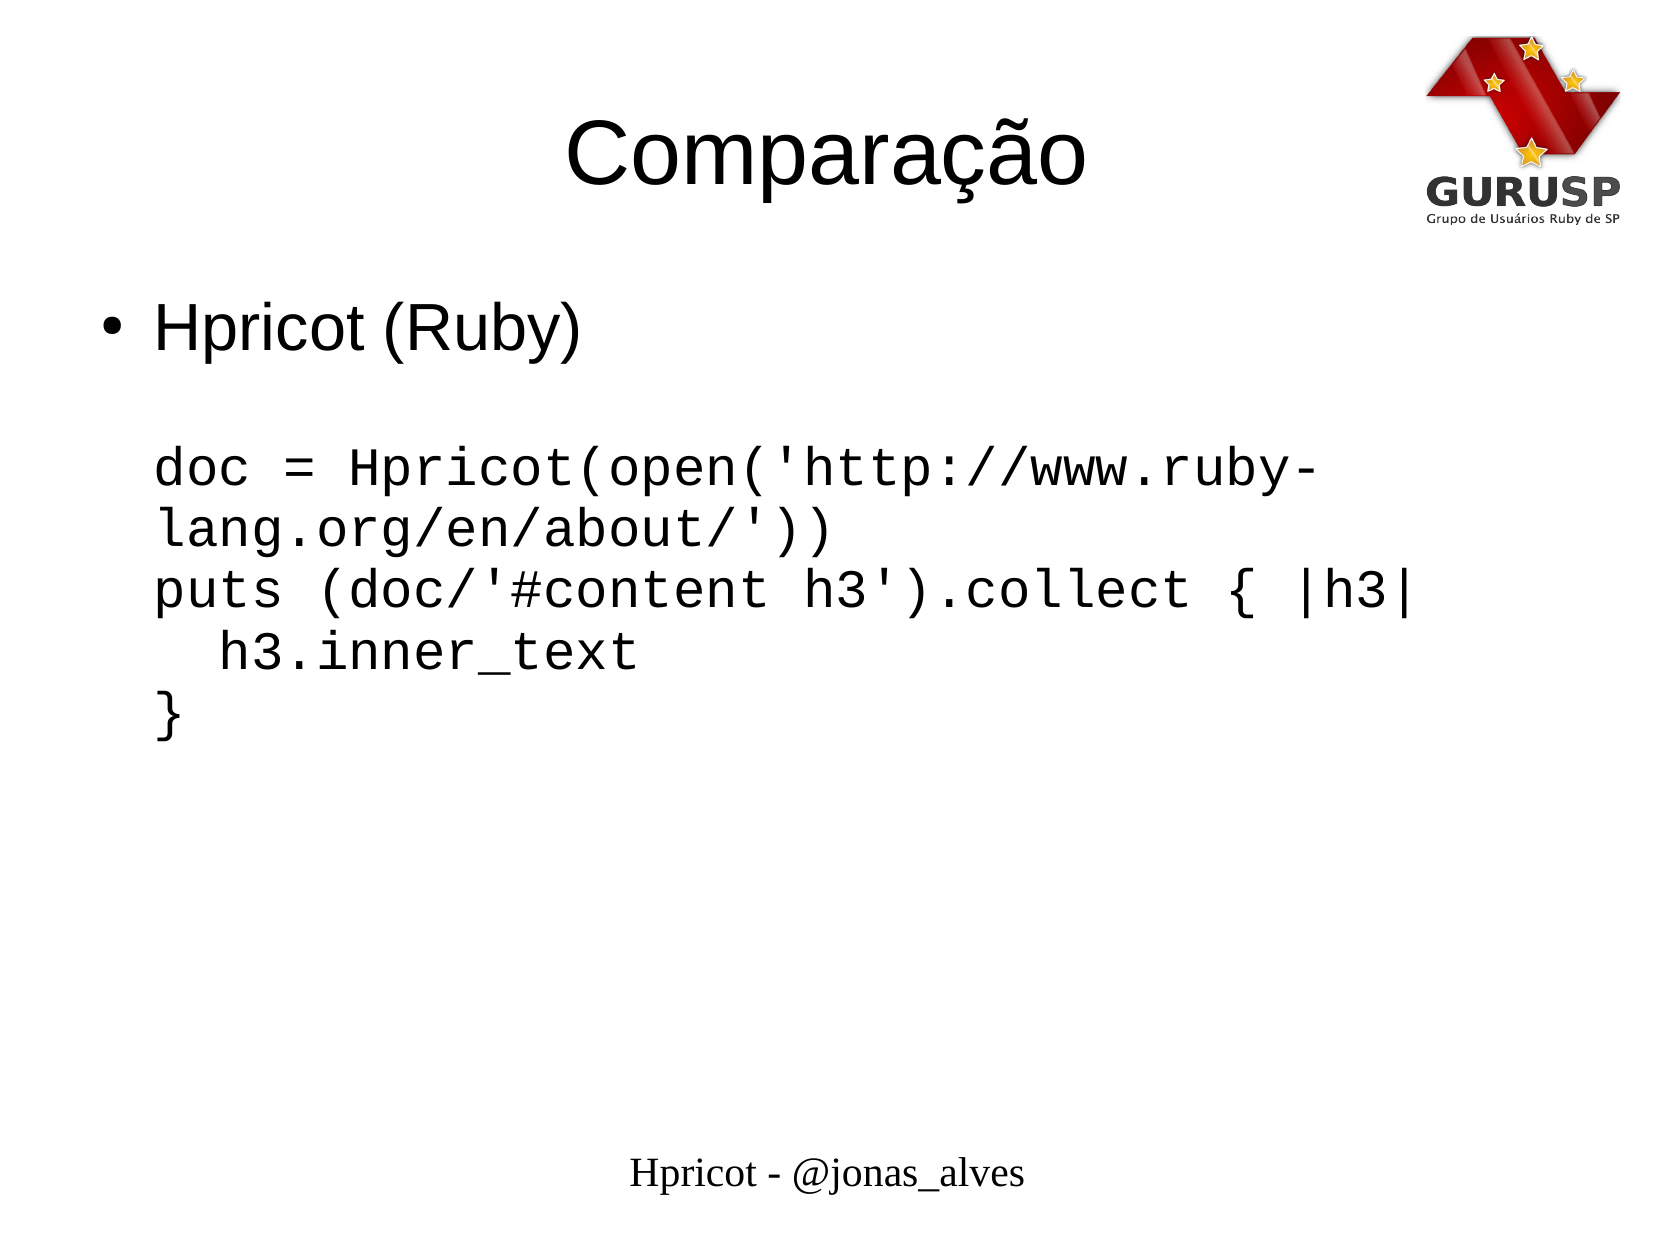

# Comparação
Hpricot (Ruby)
doc = Hpricot(open('http://www.ruby-lang.org/en/about/'))
puts (doc/'#content h3').collect { |h3|
 h3.inner_text
}